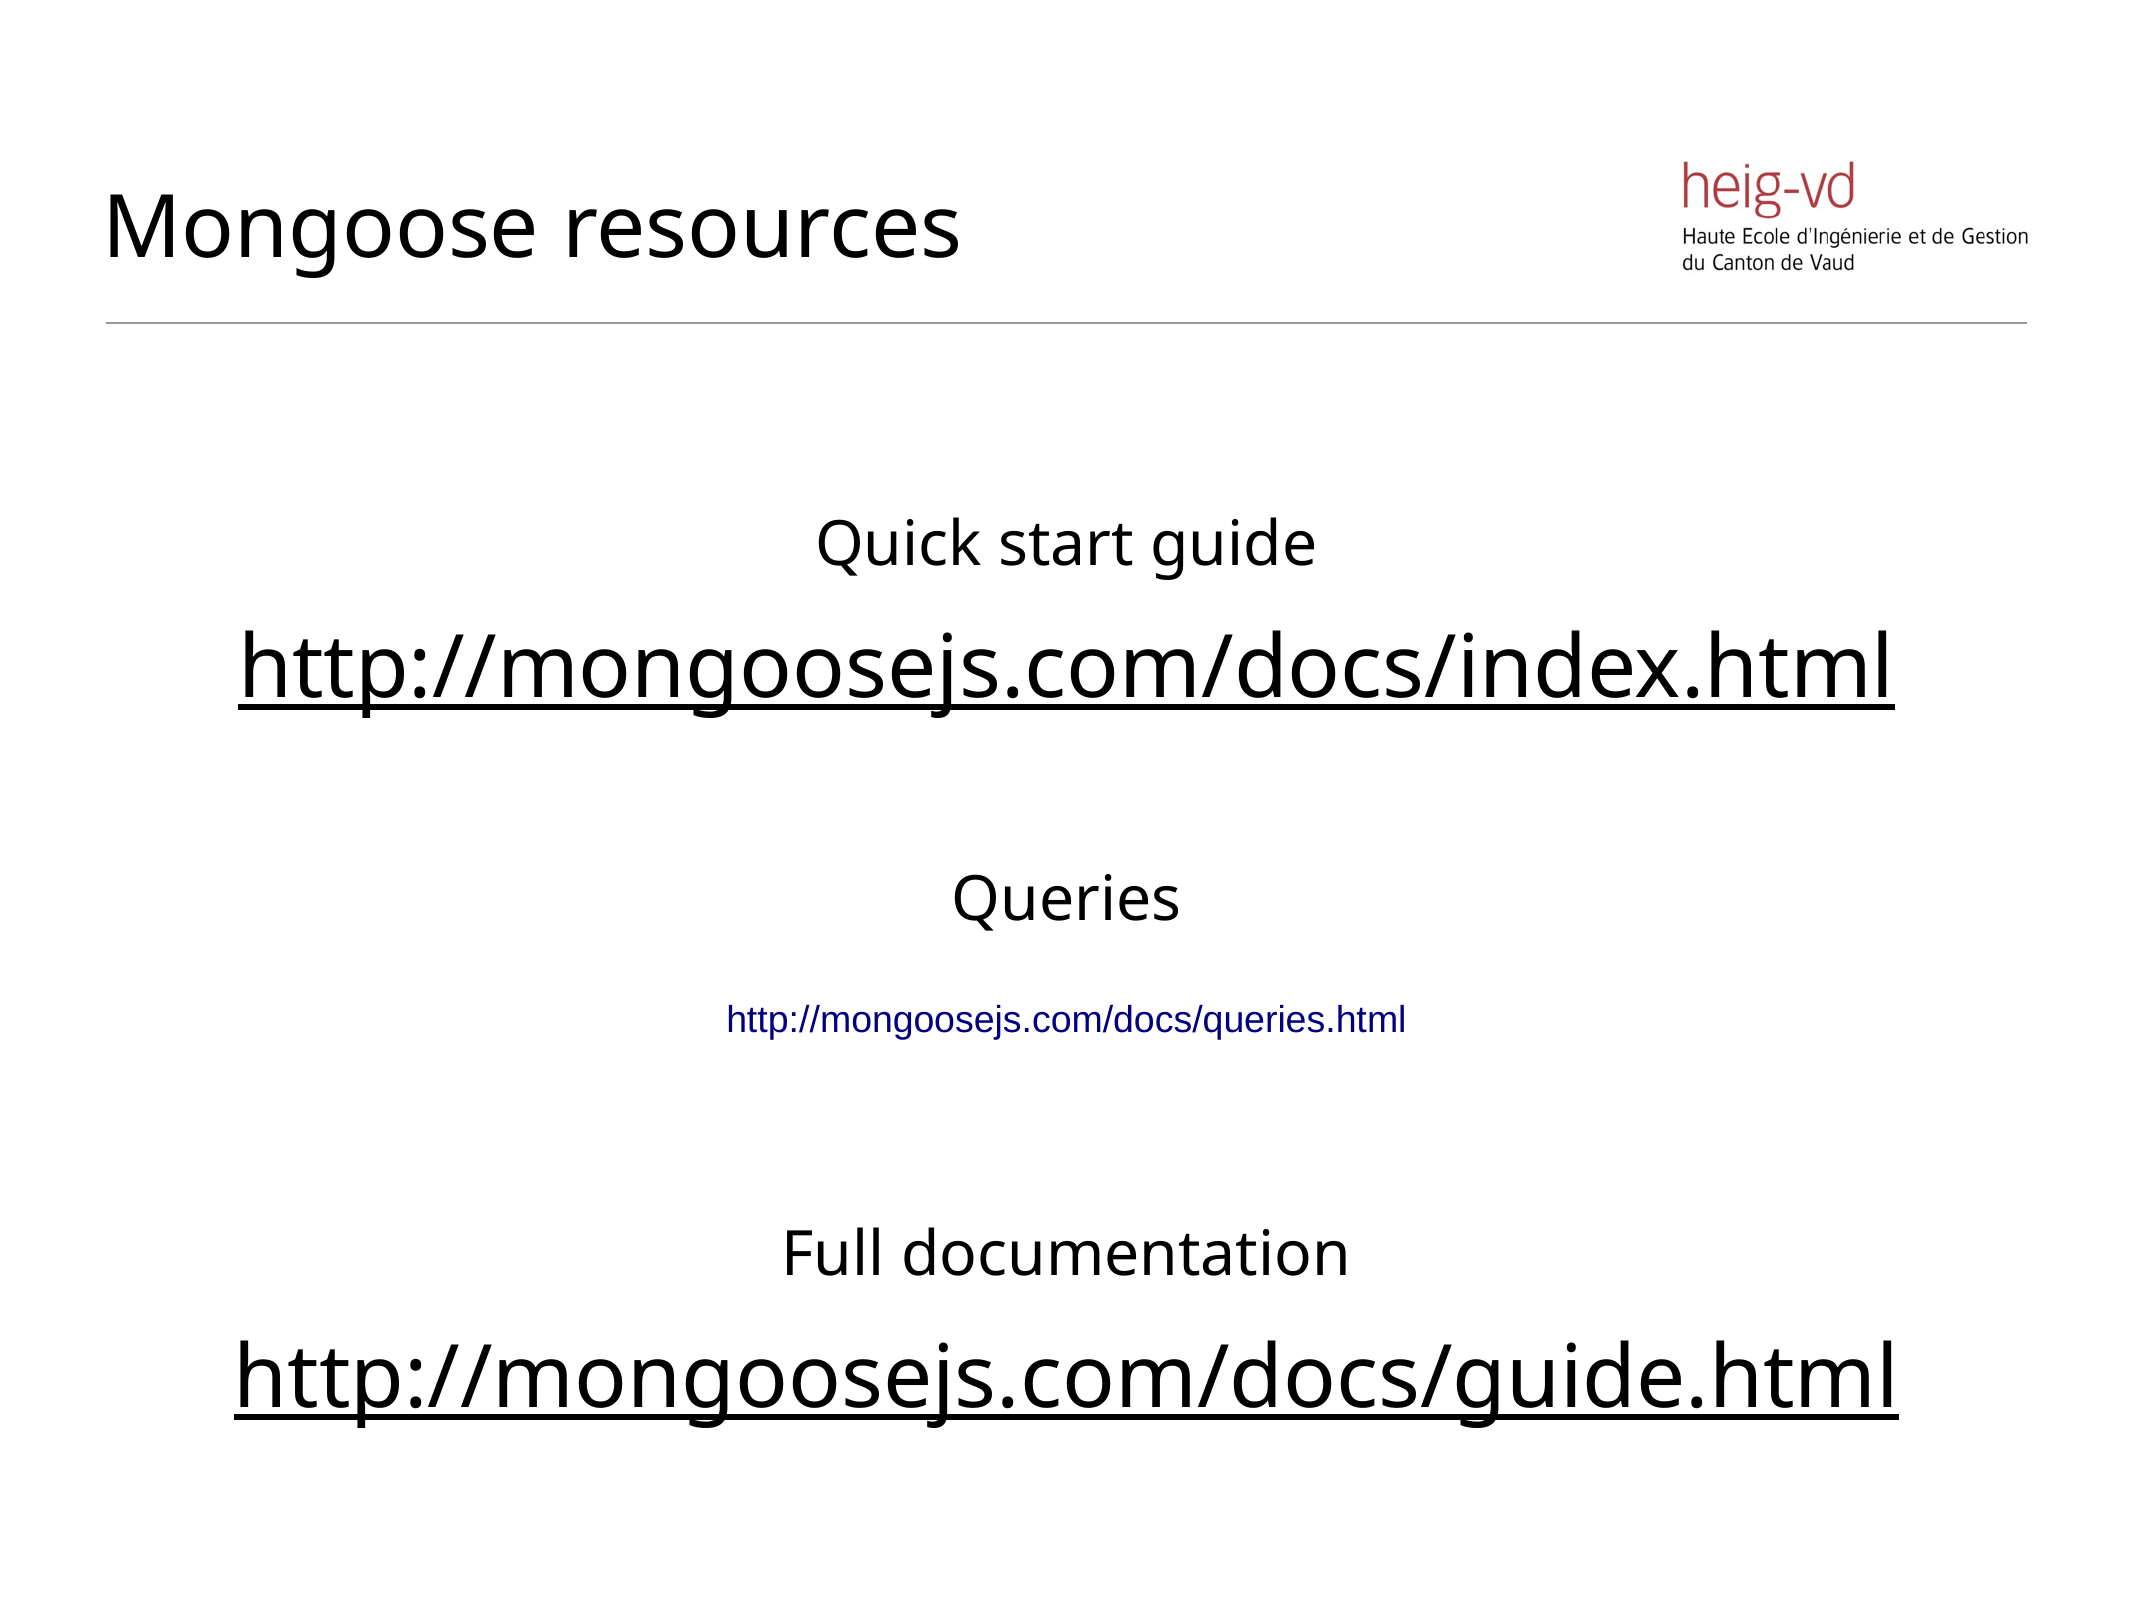

# Mongoose resources
Quick start guide
http://mongoosejs.com/docs/index.html
Queries
http://mongoosejs.com/docs/queries.html
Full documentation
http://mongoosejs.com/docs/guide.html